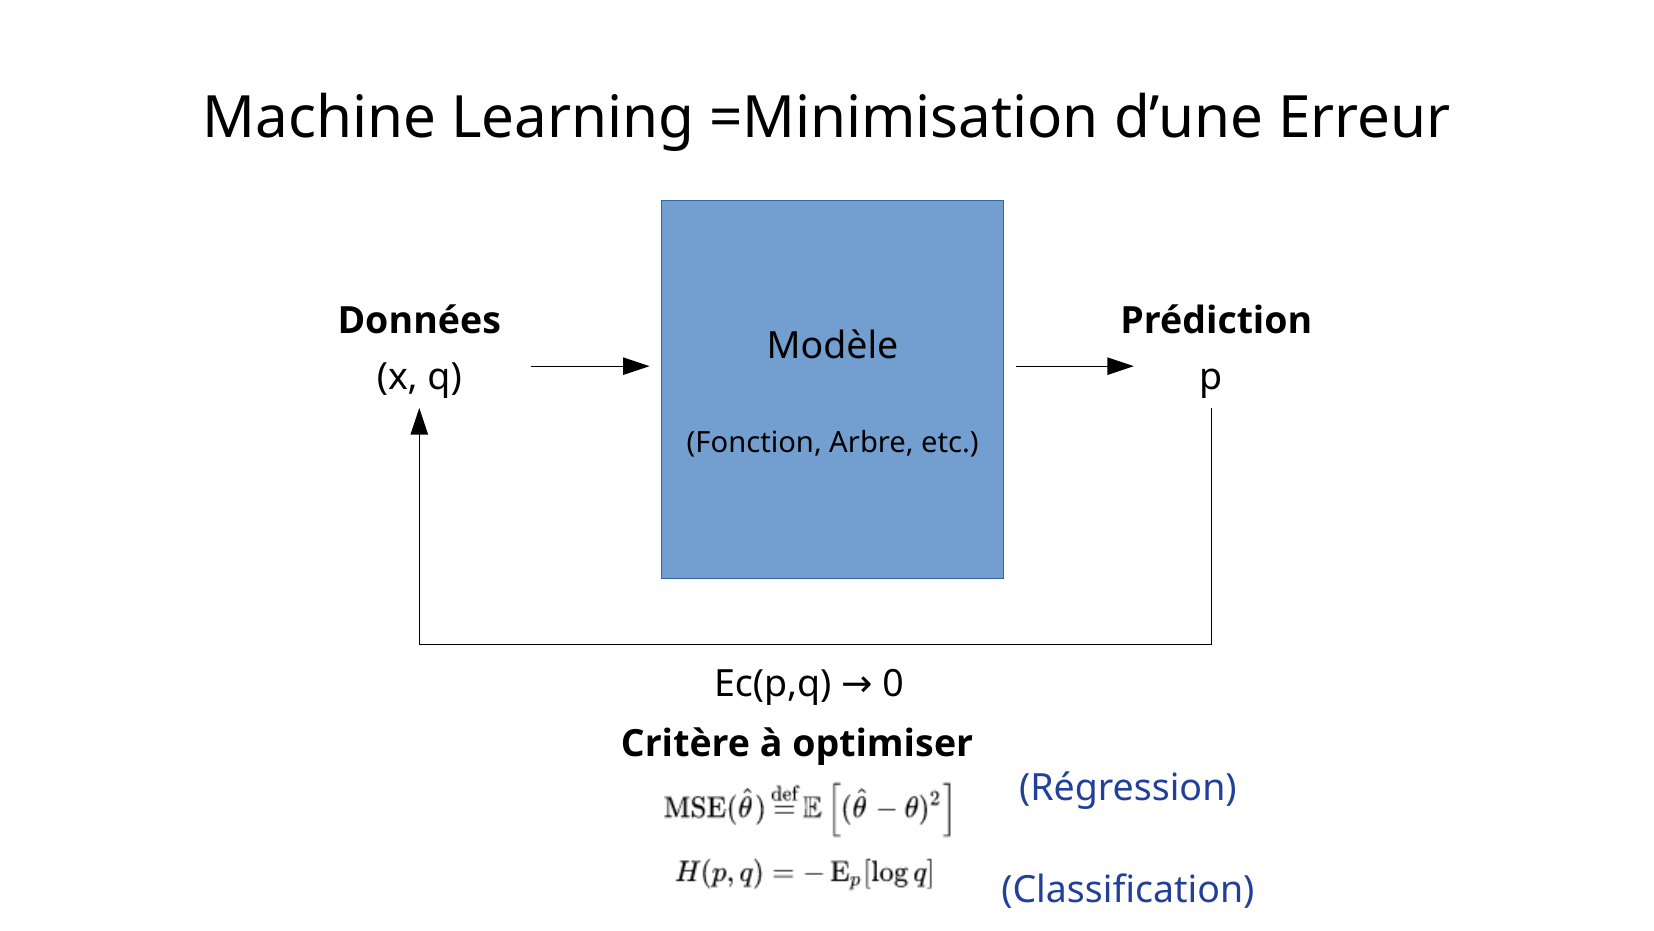

# Machine Learning =Minimisation d’une Erreur
Modèle
(Fonction, Arbre, etc.)
Données
Prédiction
(x, q)
p
Ec(p,q) → 0
Critère à optimiser
(Régression)
(Classification)